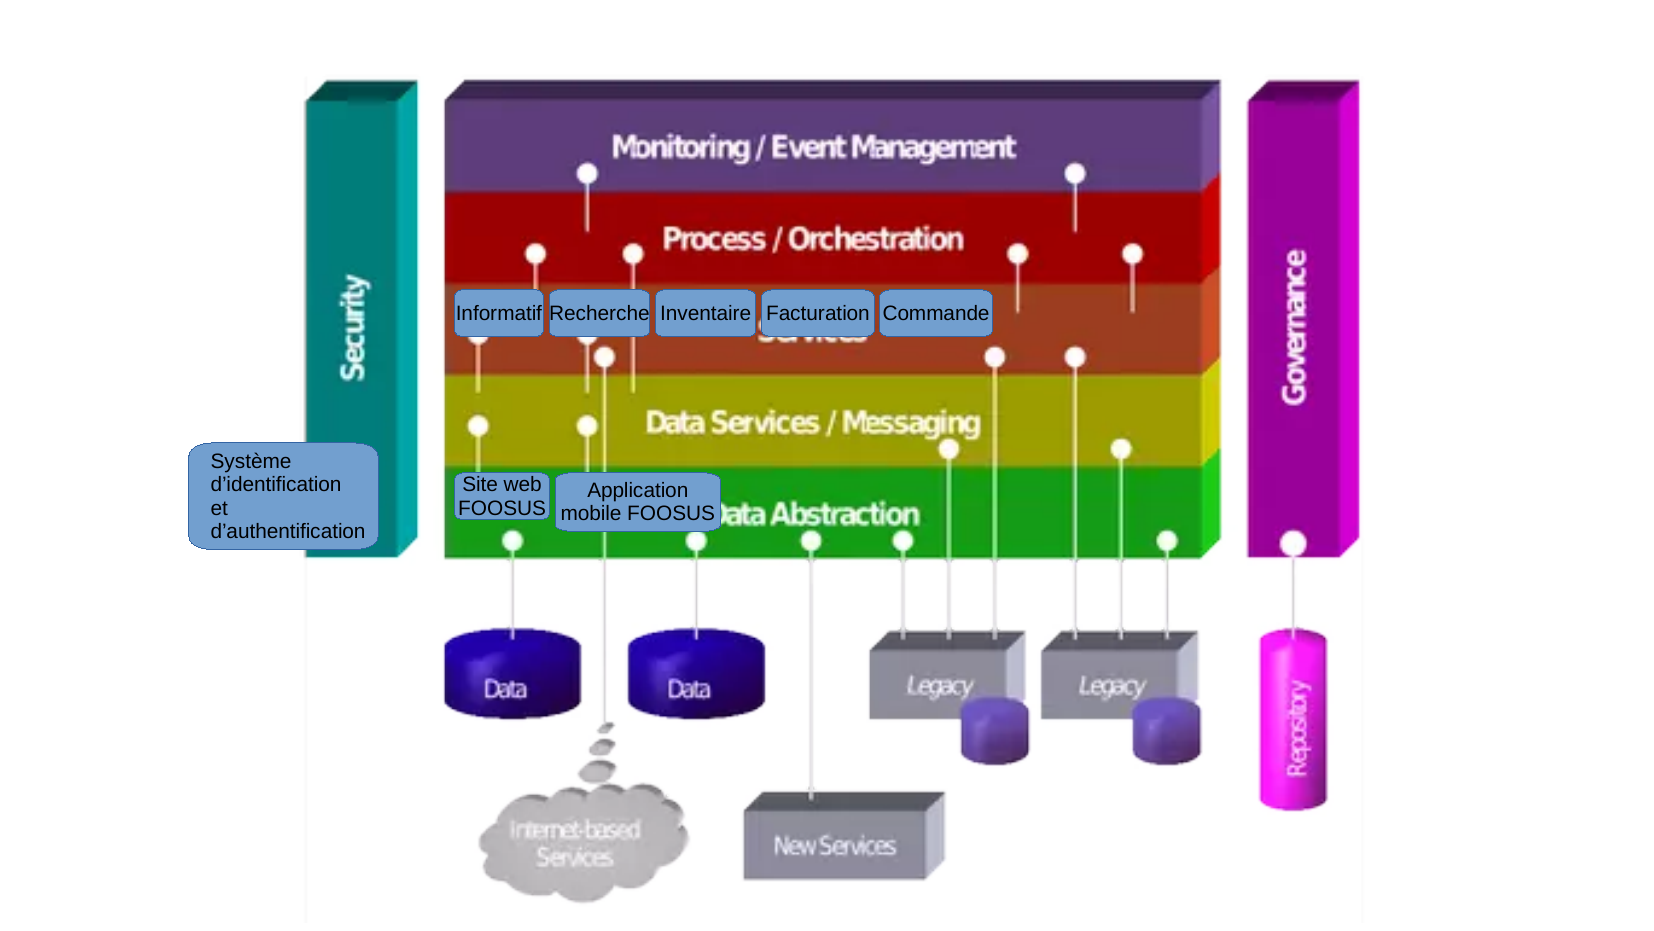

Informatif
Recherche
Inventaire
Facturation
Commande
Système
d’identification
et
d’authentification
Site web
FOOSUS
Application
mobile FOOSUS